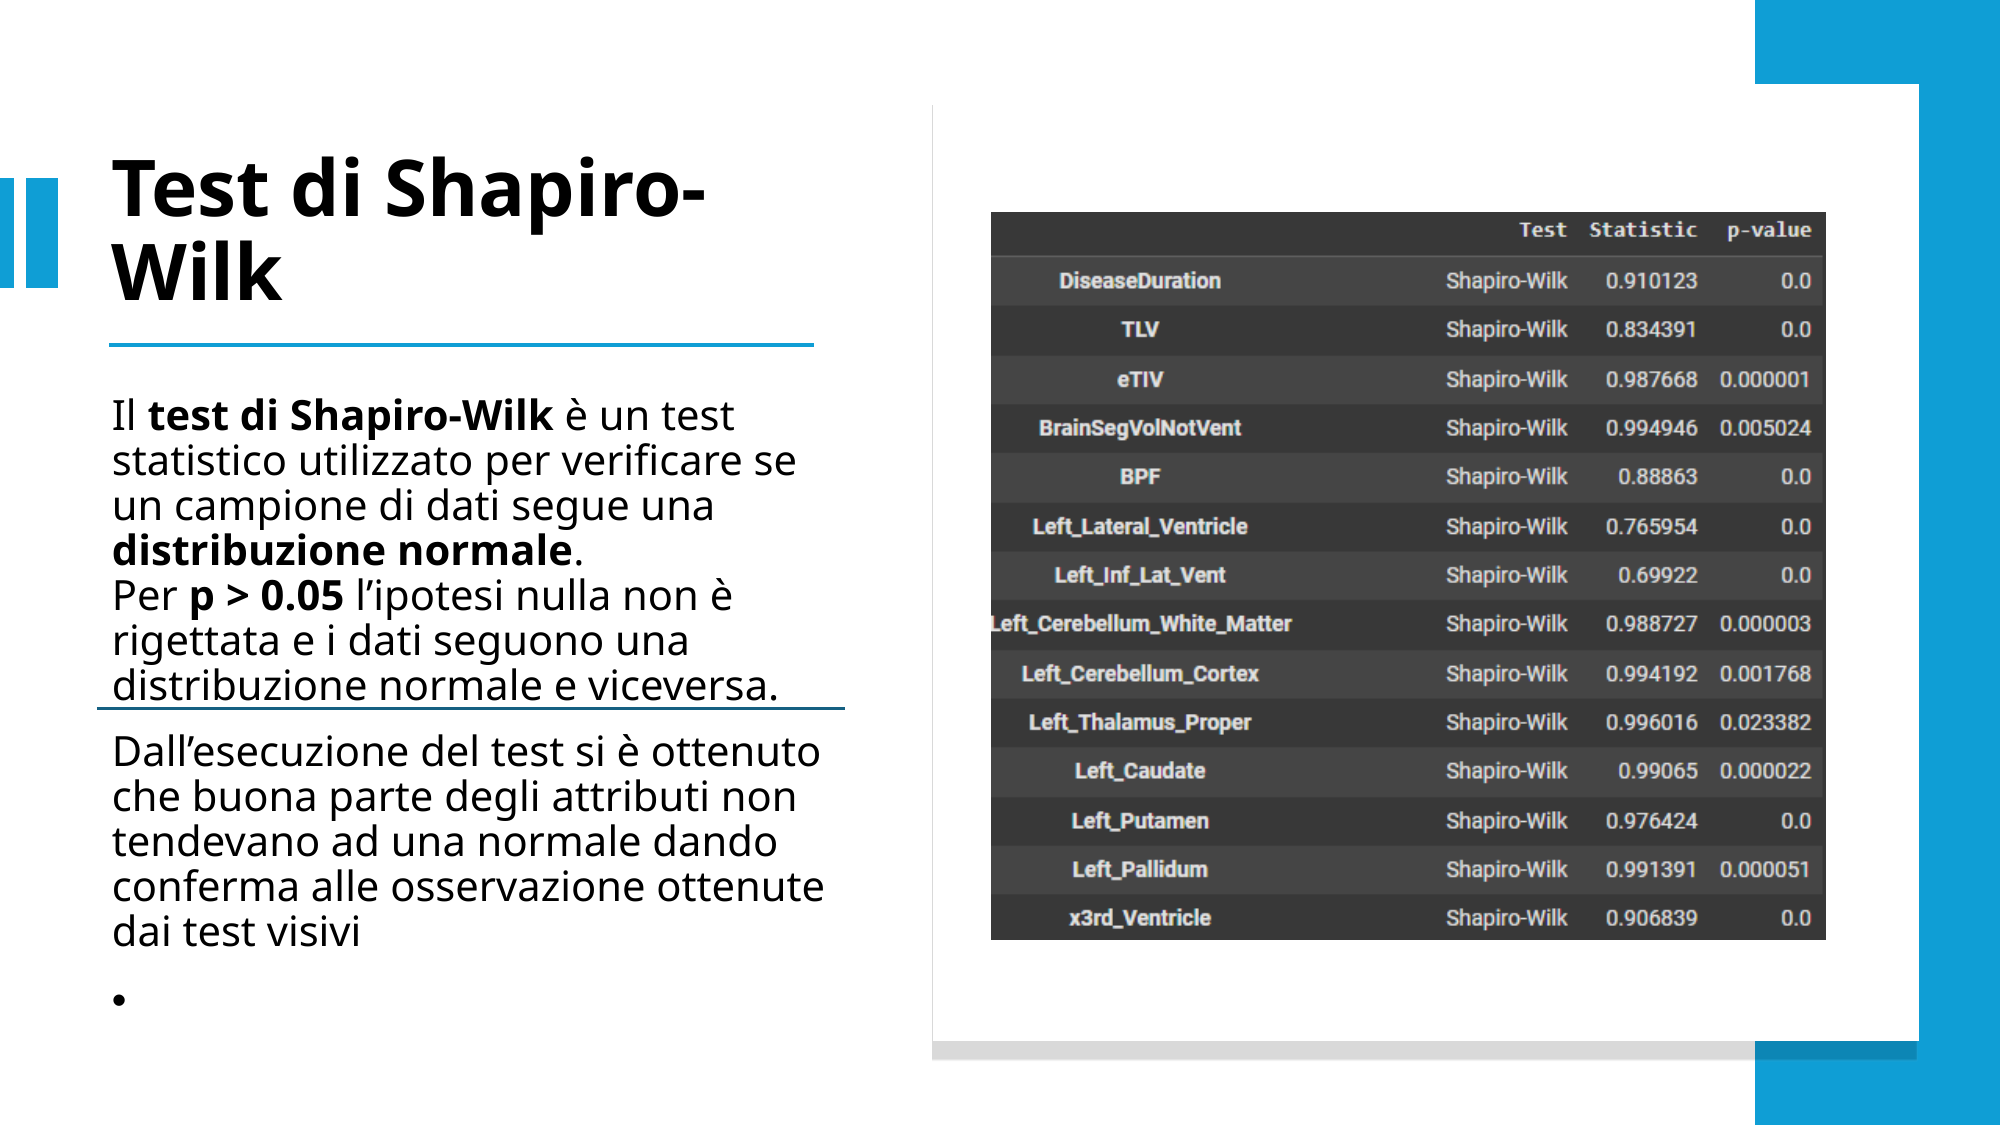

# Test di Shapiro-Wilk
Il test di Shapiro-Wilk è un test statistico utilizzato per verificare se un campione di dati segue una distribuzione normale.
Per p > 0.05 l’ipotesi nulla non è rigettata e i dati seguono una distribuzione normale e viceversa.
Dall’esecuzione del test si è ottenuto che buona parte degli attributi non tendevano ad una normale dando conferma alle osservazione ottenute dai test visivi